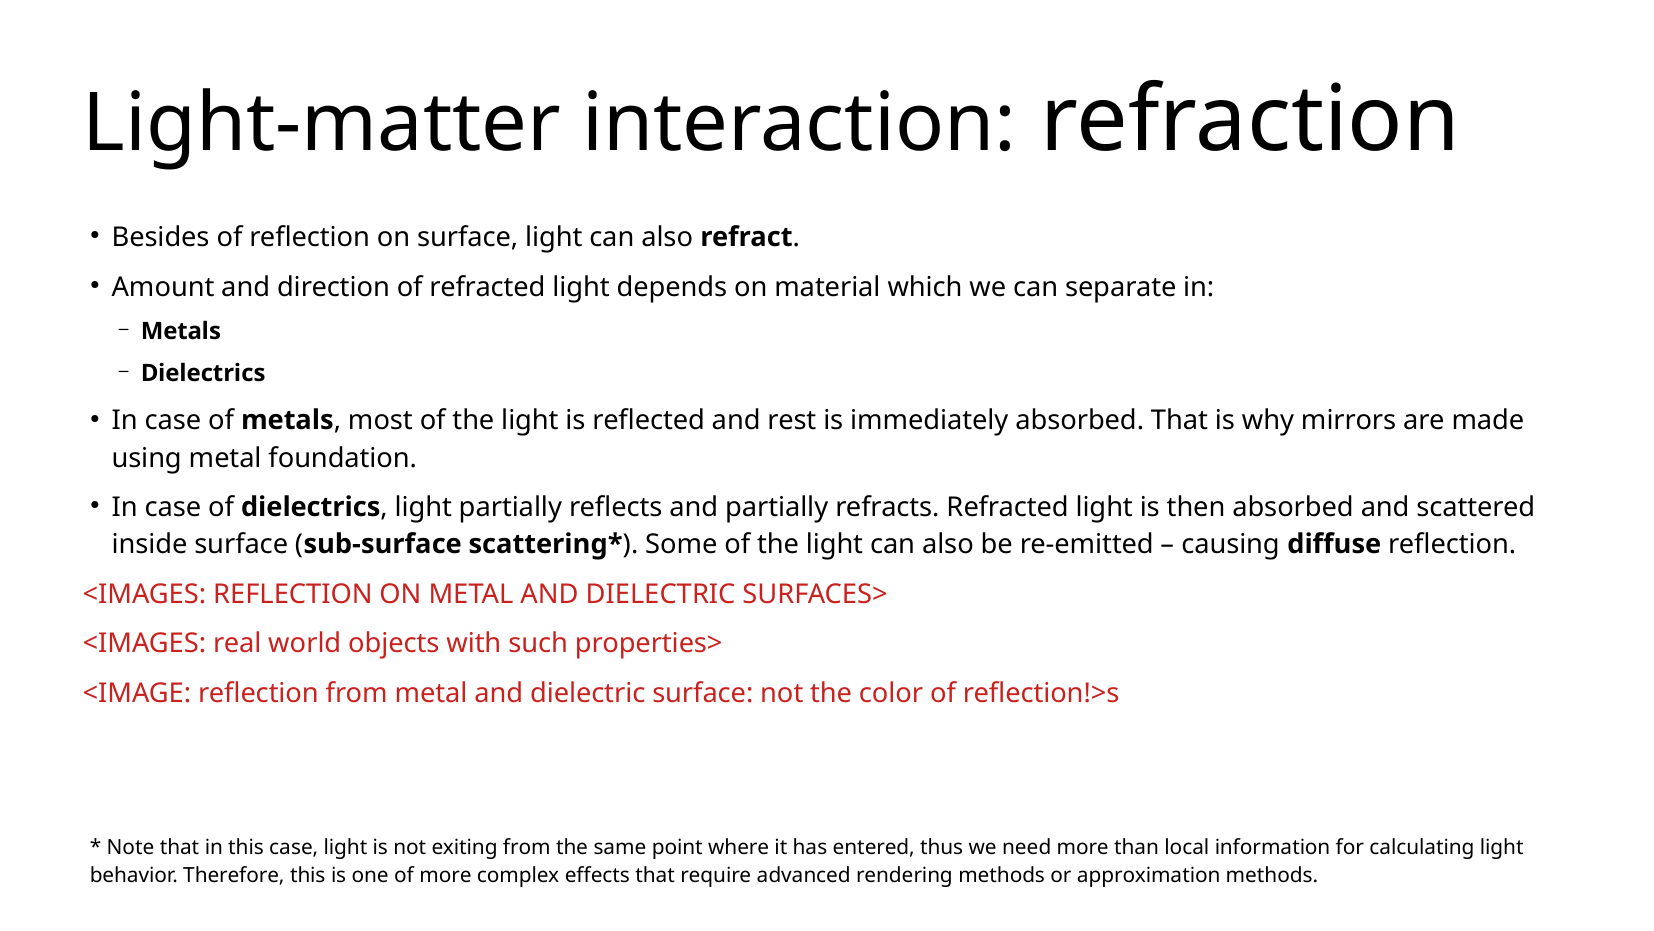

# Light-matter interaction: refraction
Besides of reflection on surface, light can also refract.
Amount and direction of refracted light depends on material which we can separate in:
Metals
Dielectrics
In case of metals, most of the light is reflected and rest is immediately absorbed. That is why mirrors are made using metal foundation.
In case of dielectrics, light partially reflects and partially refracts. Refracted light is then absorbed and scattered inside surface (sub-surface scattering*). Some of the light can also be re-emitted – causing diffuse reflection.
<IMAGES: REFLECTION ON METAL AND DIELECTRIC SURFACES>
<IMAGES: real world objects with such properties>
<IMAGE: reflection from metal and dielectric surface: not the color of reflection!>s
* Note that in this case, light is not exiting from the same point where it has entered, thus we need more than local information for calculating light behavior. Therefore, this is one of more complex effects that require advanced rendering methods or approximation methods.